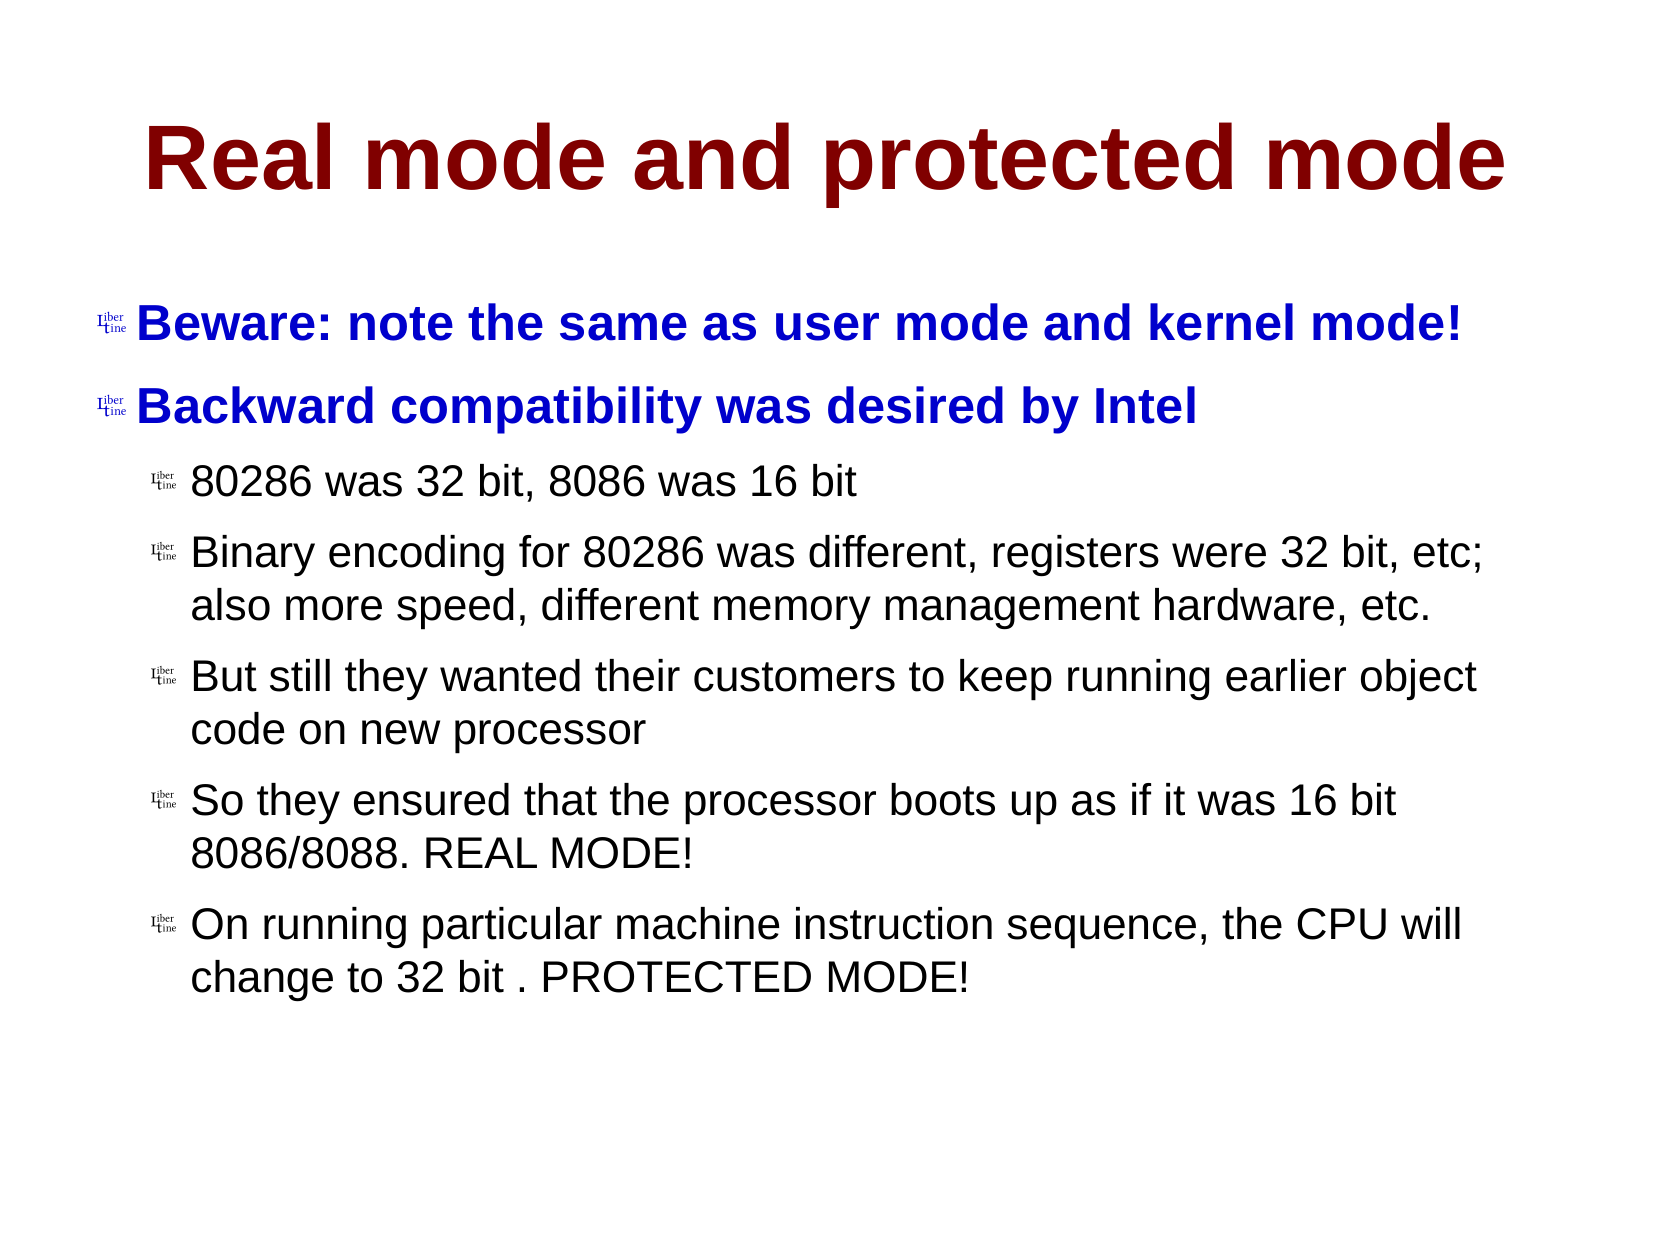

# Real mode and protected mode
Beware: note the same as user mode and kernel mode!
Backward compatibility was desired by Intel
80286 was 32 bit, 8086 was 16 bit
Binary encoding for 80286 was different, registers were 32 bit, etc; also more speed, different memory management hardware, etc.
But still they wanted their customers to keep running earlier object code on new processor
So they ensured that the processor boots up as if it was 16 bit 8086/8088. REAL MODE!
On running particular machine instruction sequence, the CPU will change to 32 bit . PROTECTED MODE!